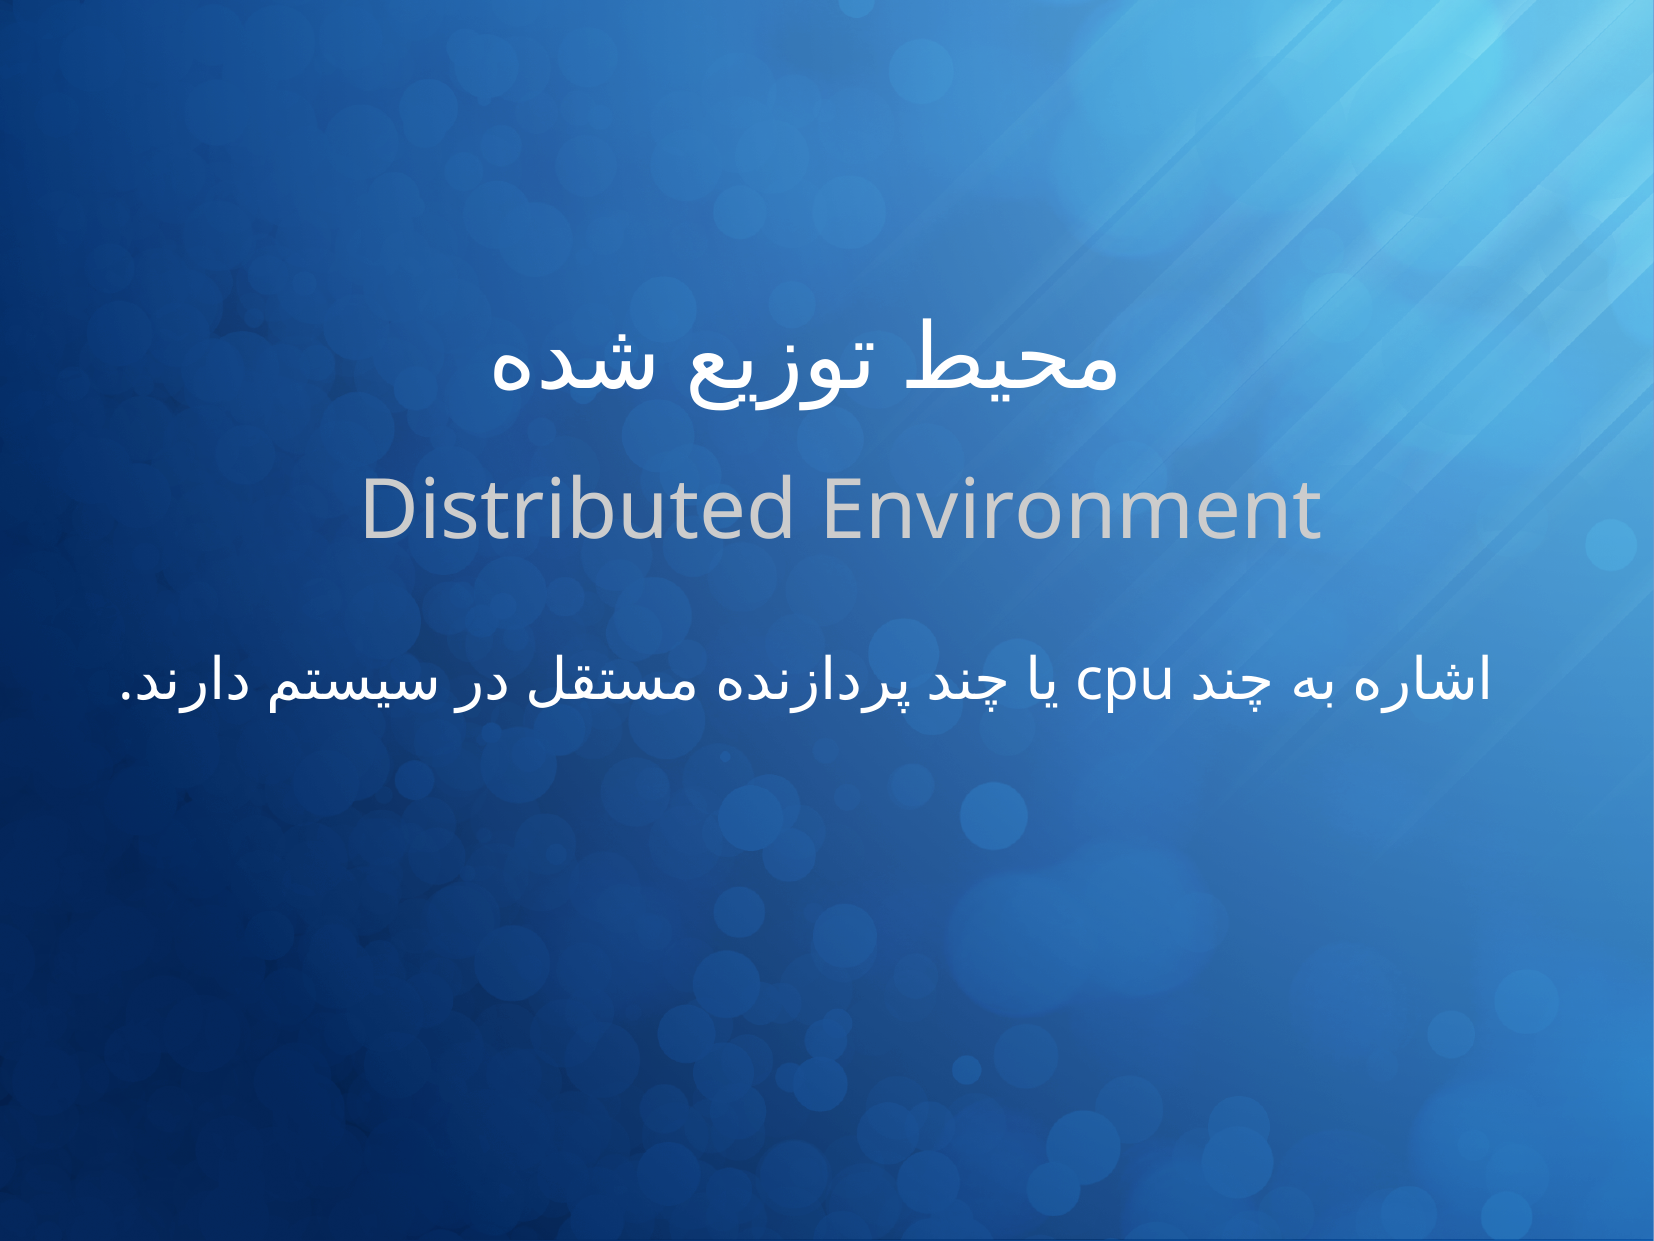

# محیط توزیع شده
Distributed Environment
اشاره به چند cpu یا چند پردازنده مستقل در سیستم دارند.